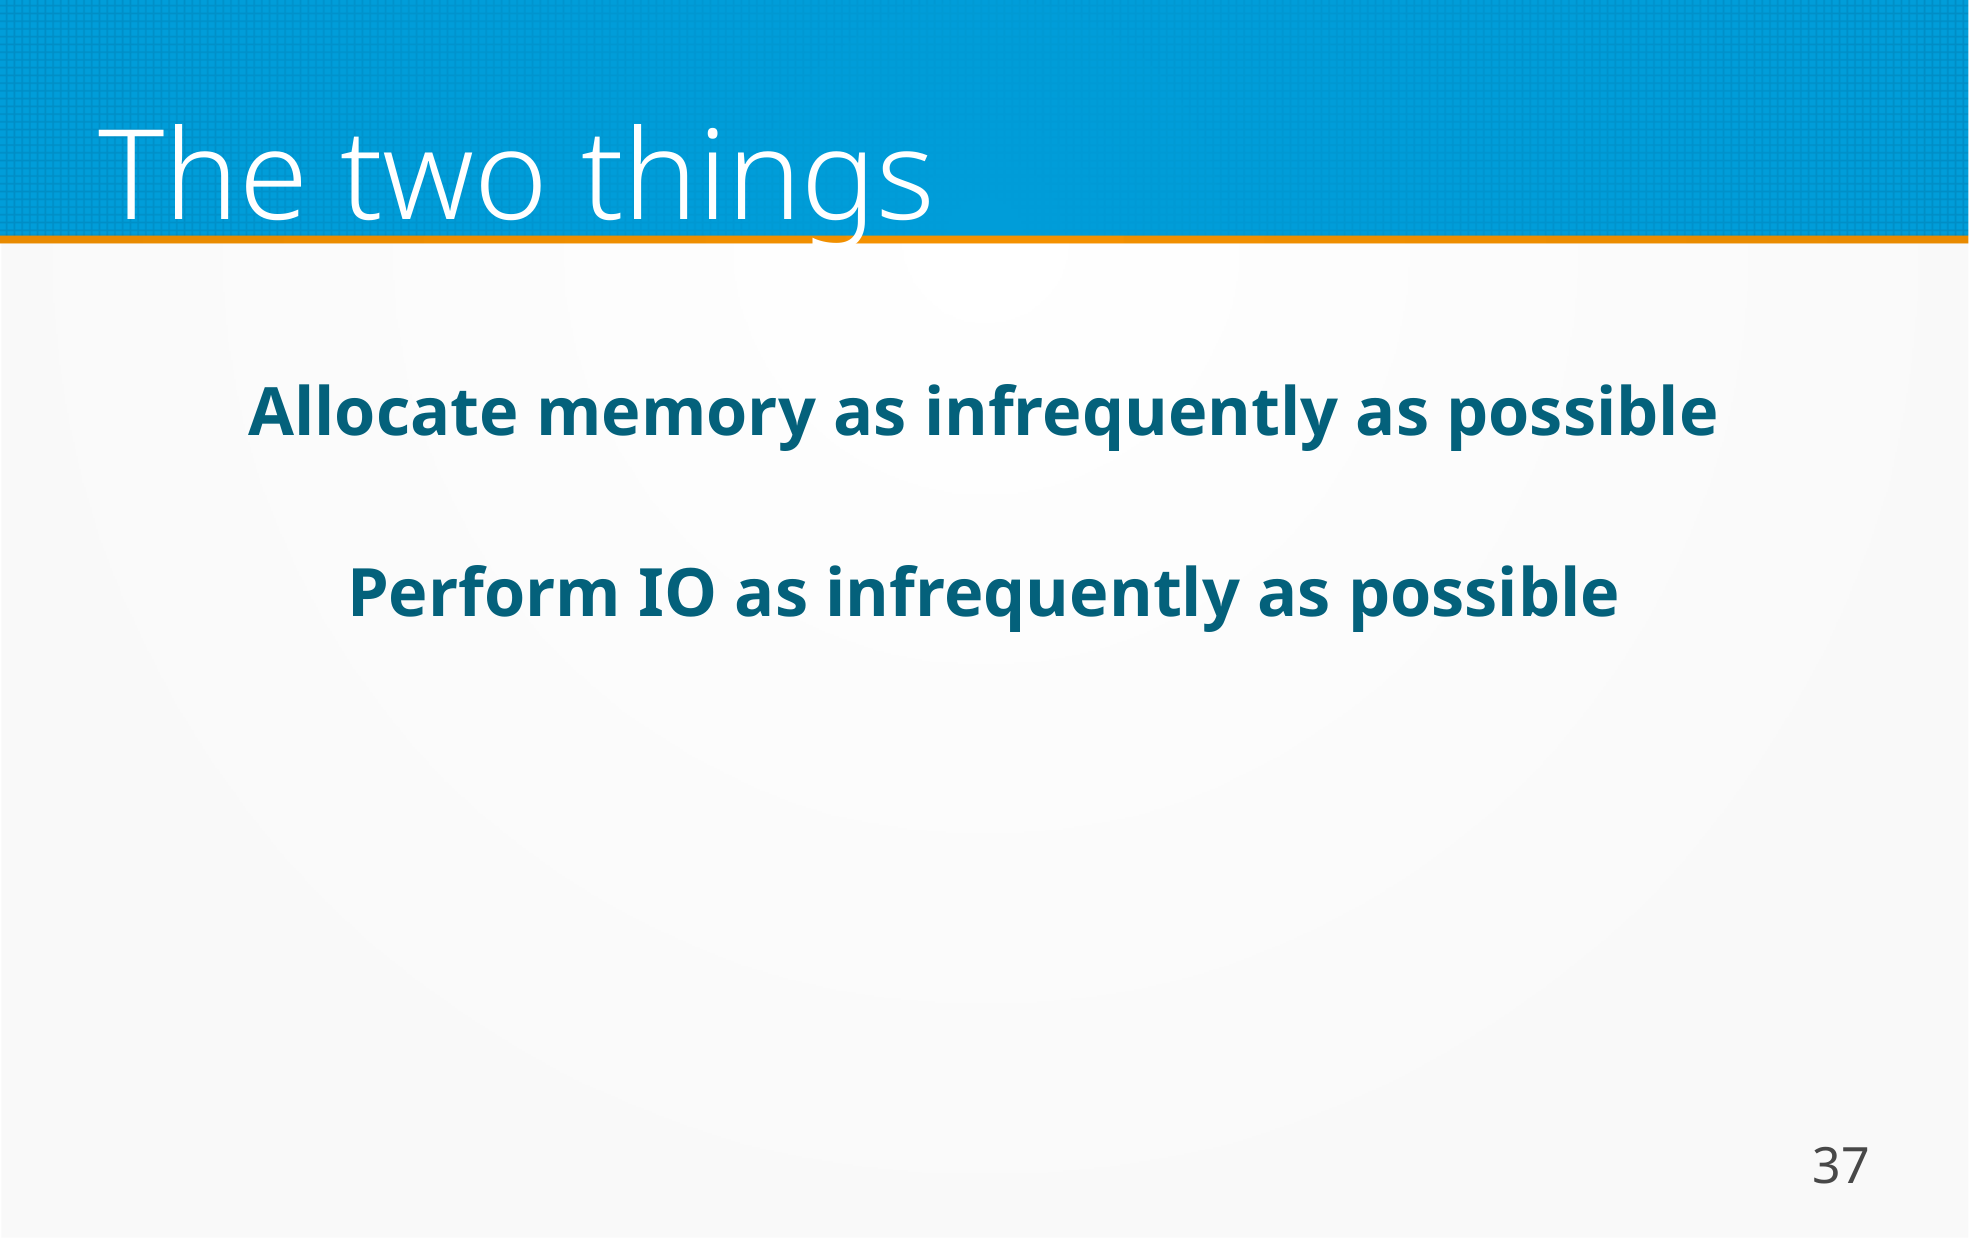

# Allocate memory as infrequently as possible Perform IO as infrequently as possible
The two things
37